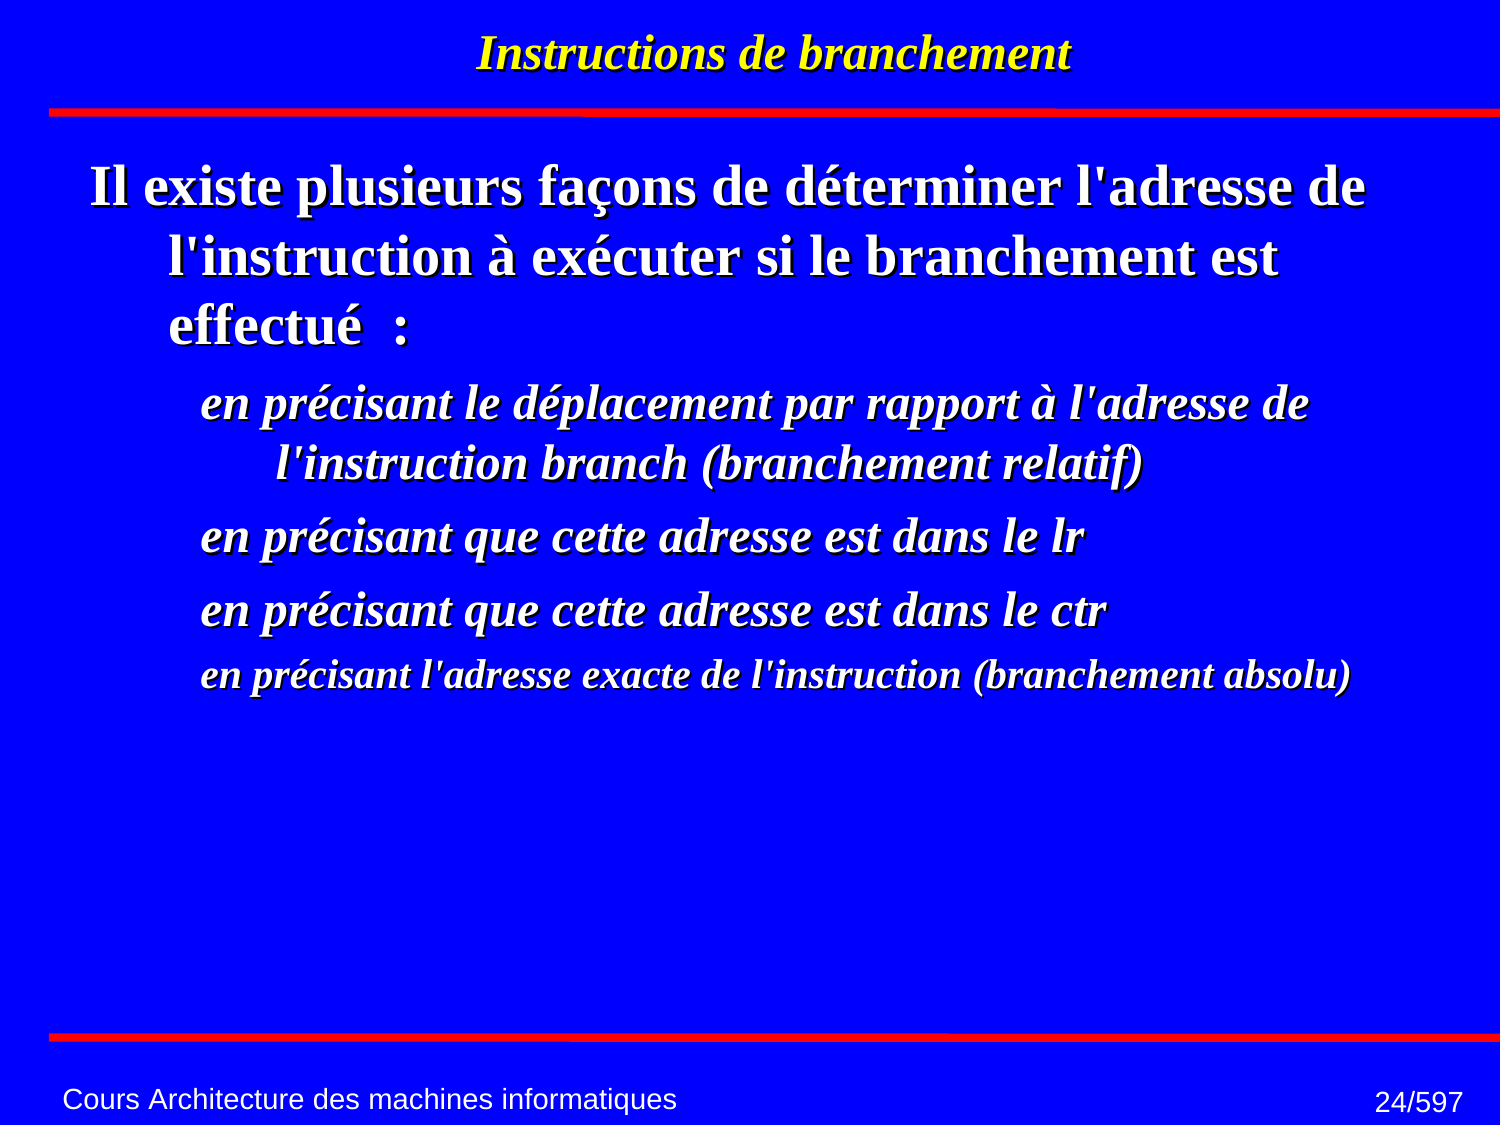

# Instructions de branchement
Il existe plusieurs façons de déterminer l'adresse de l'instruction à exécuter si le branchement est effectué :
en précisant le déplacement par rapport à l'adresse de l'instruction branch (branchement relatif)
en précisant que cette adresse est dans le lr
en précisant que cette adresse est dans le ctr
en précisant l'adresse exacte de l'instruction (branchement absolu)